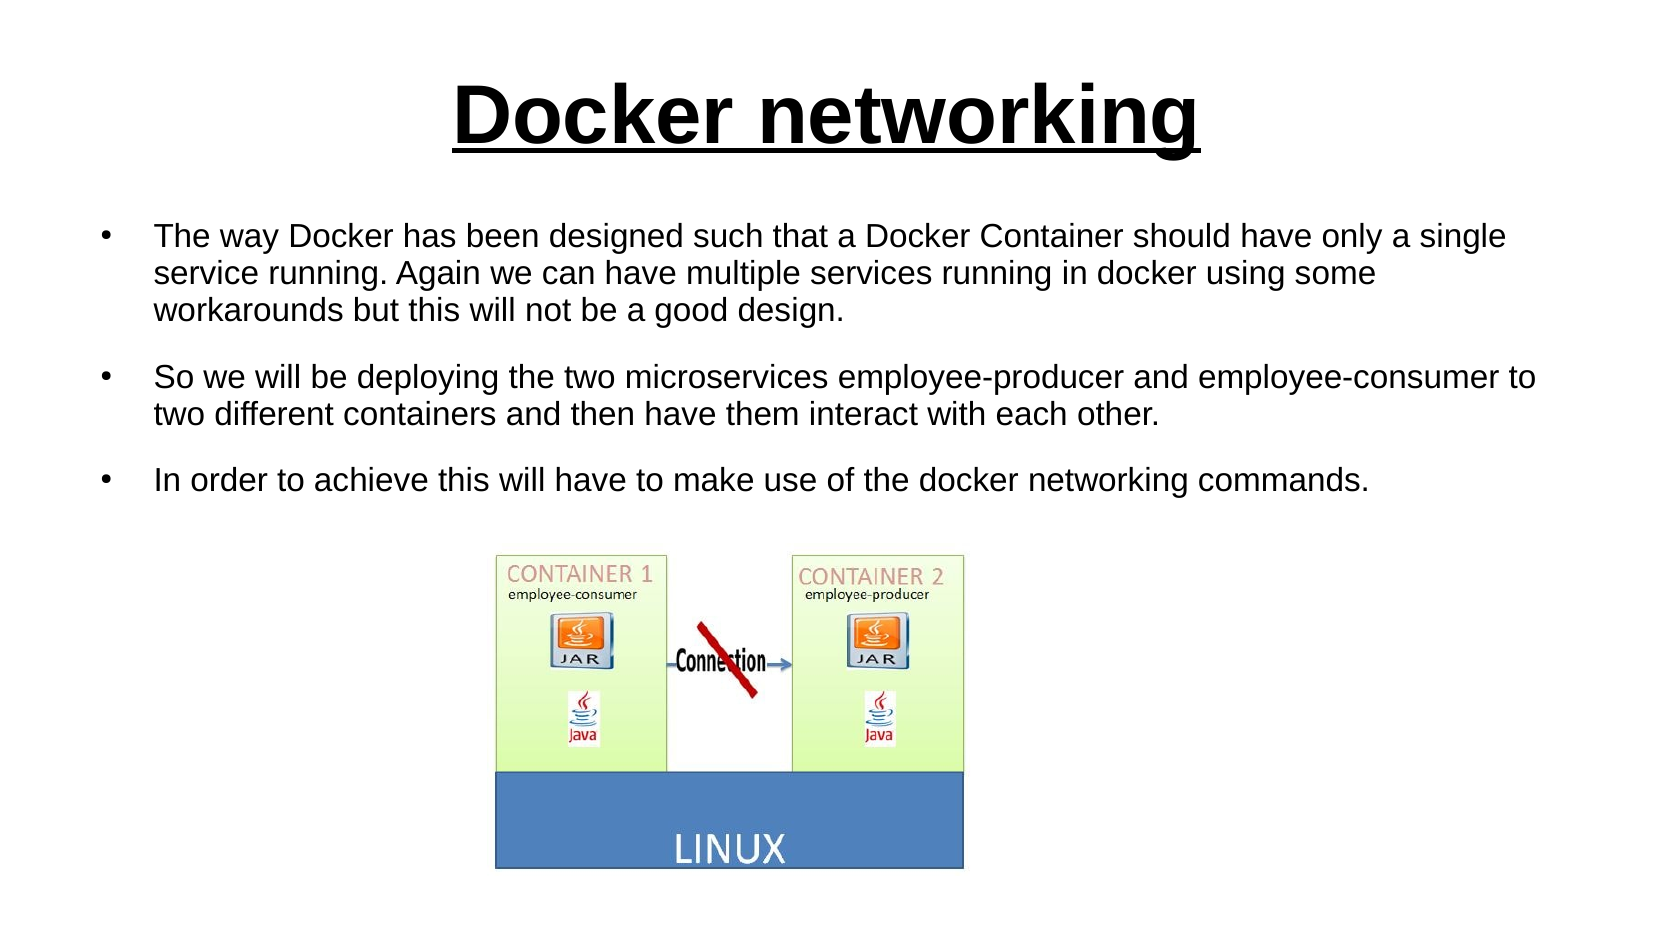

# Docker networking
The way Docker has been designed such that a Docker Container should have only a single service running. Again we can have multiple services running in docker using some workarounds but this will not be a good design.
So we will be deploying the two microservices employee-producer and employee-consumer to two different containers and then have them interact with each other.
In order to achieve this will have to make use of the docker networking commands.